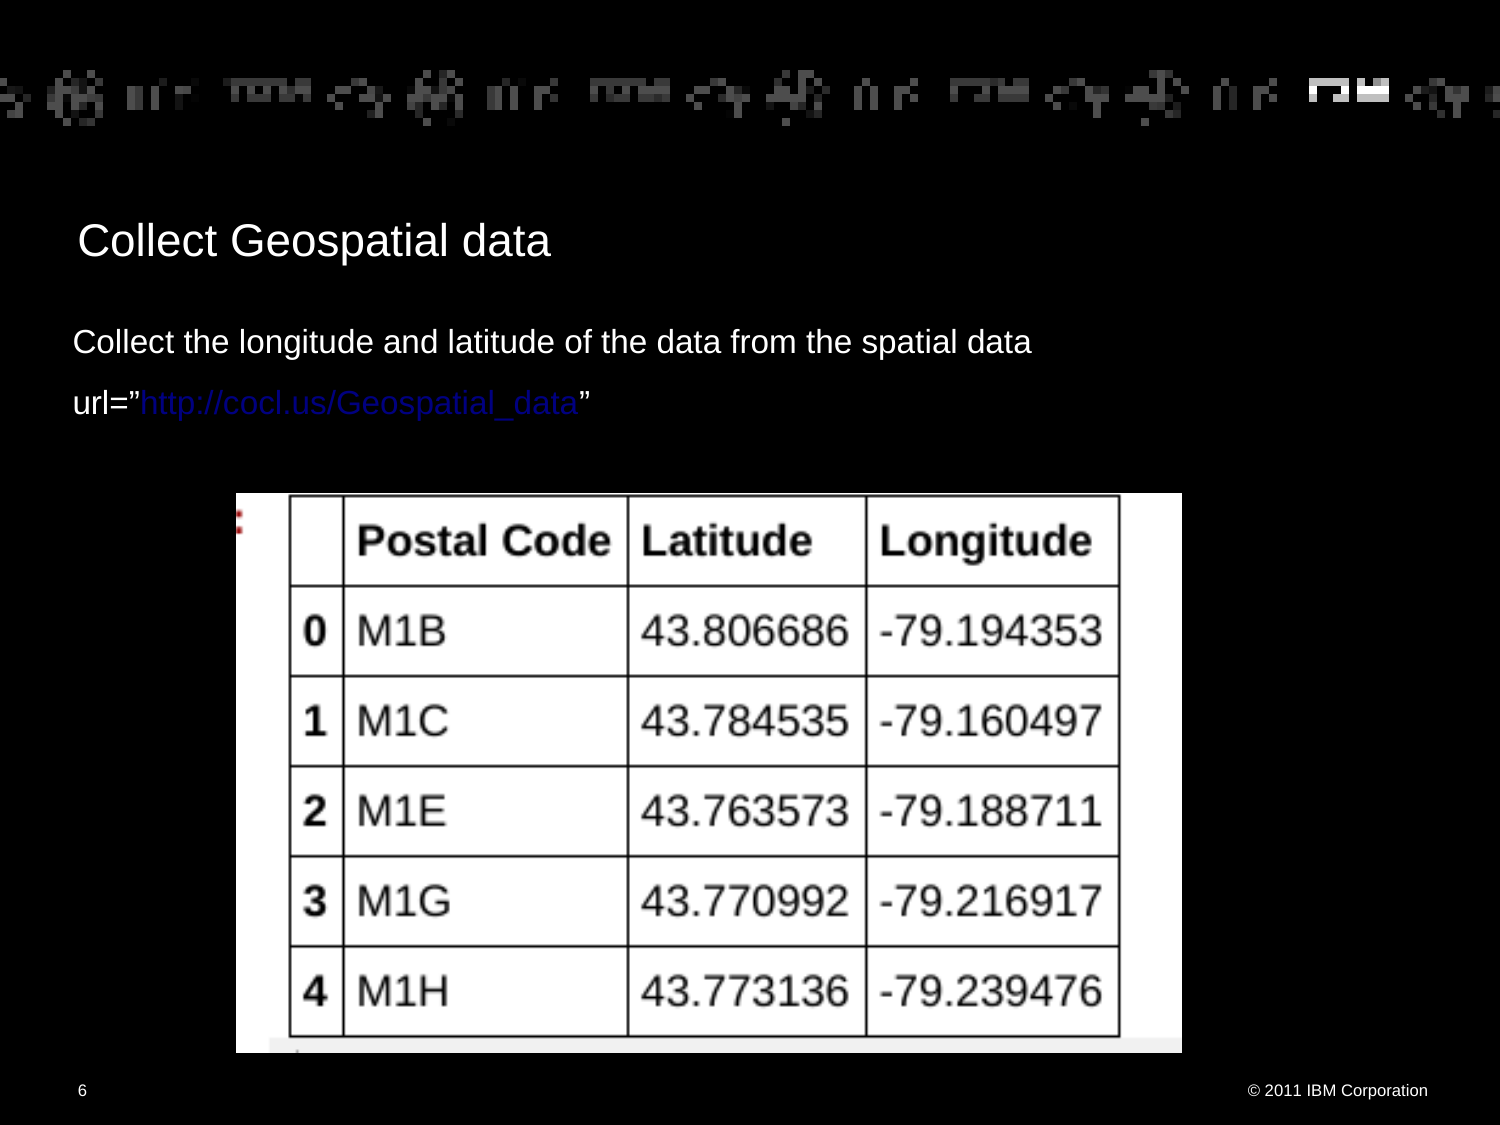

# Collect Geospatial data
Collect the longitude and latitude of the data from the spatial data
url=”http://cocl.us/Geospatial_data”
6